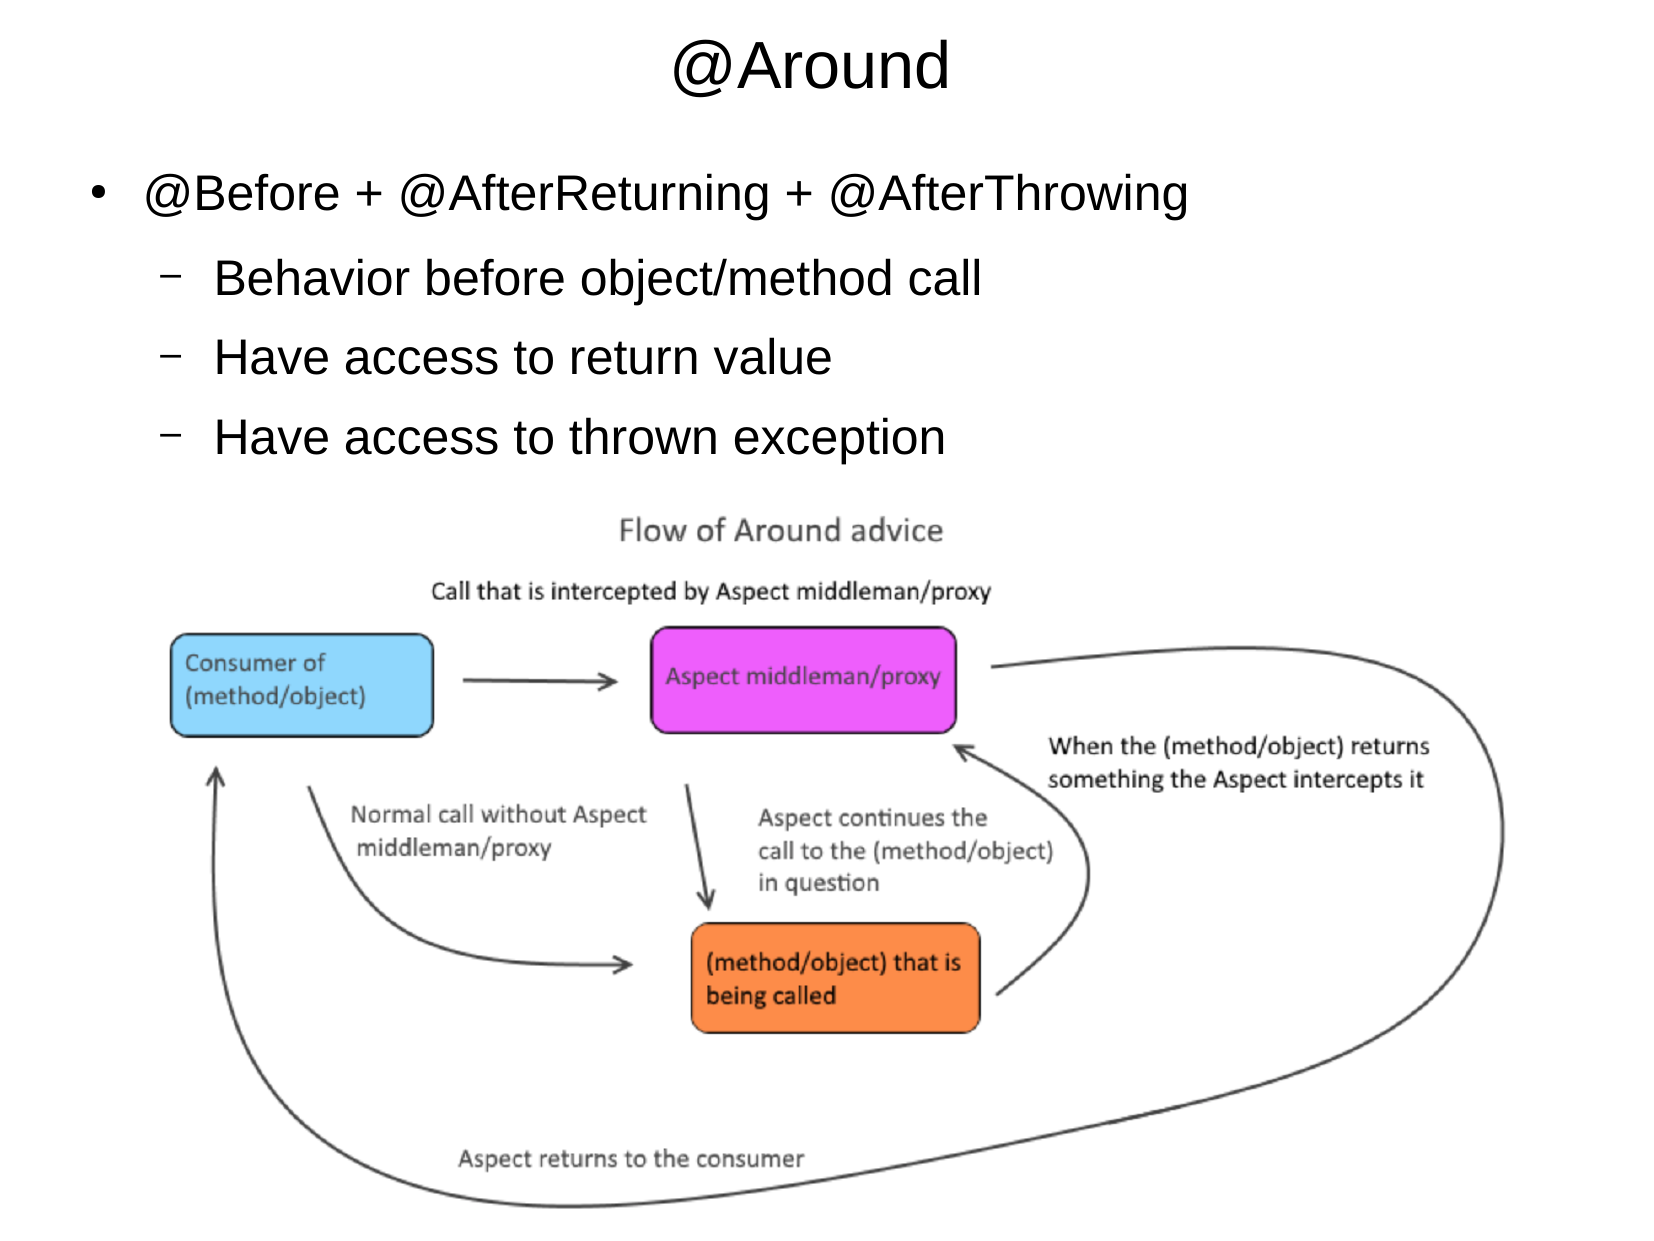

# @Around
@Before + @AfterReturning + @AfterThrowing
Behavior before object/method call
Have access to return value
Have access to thrown exception